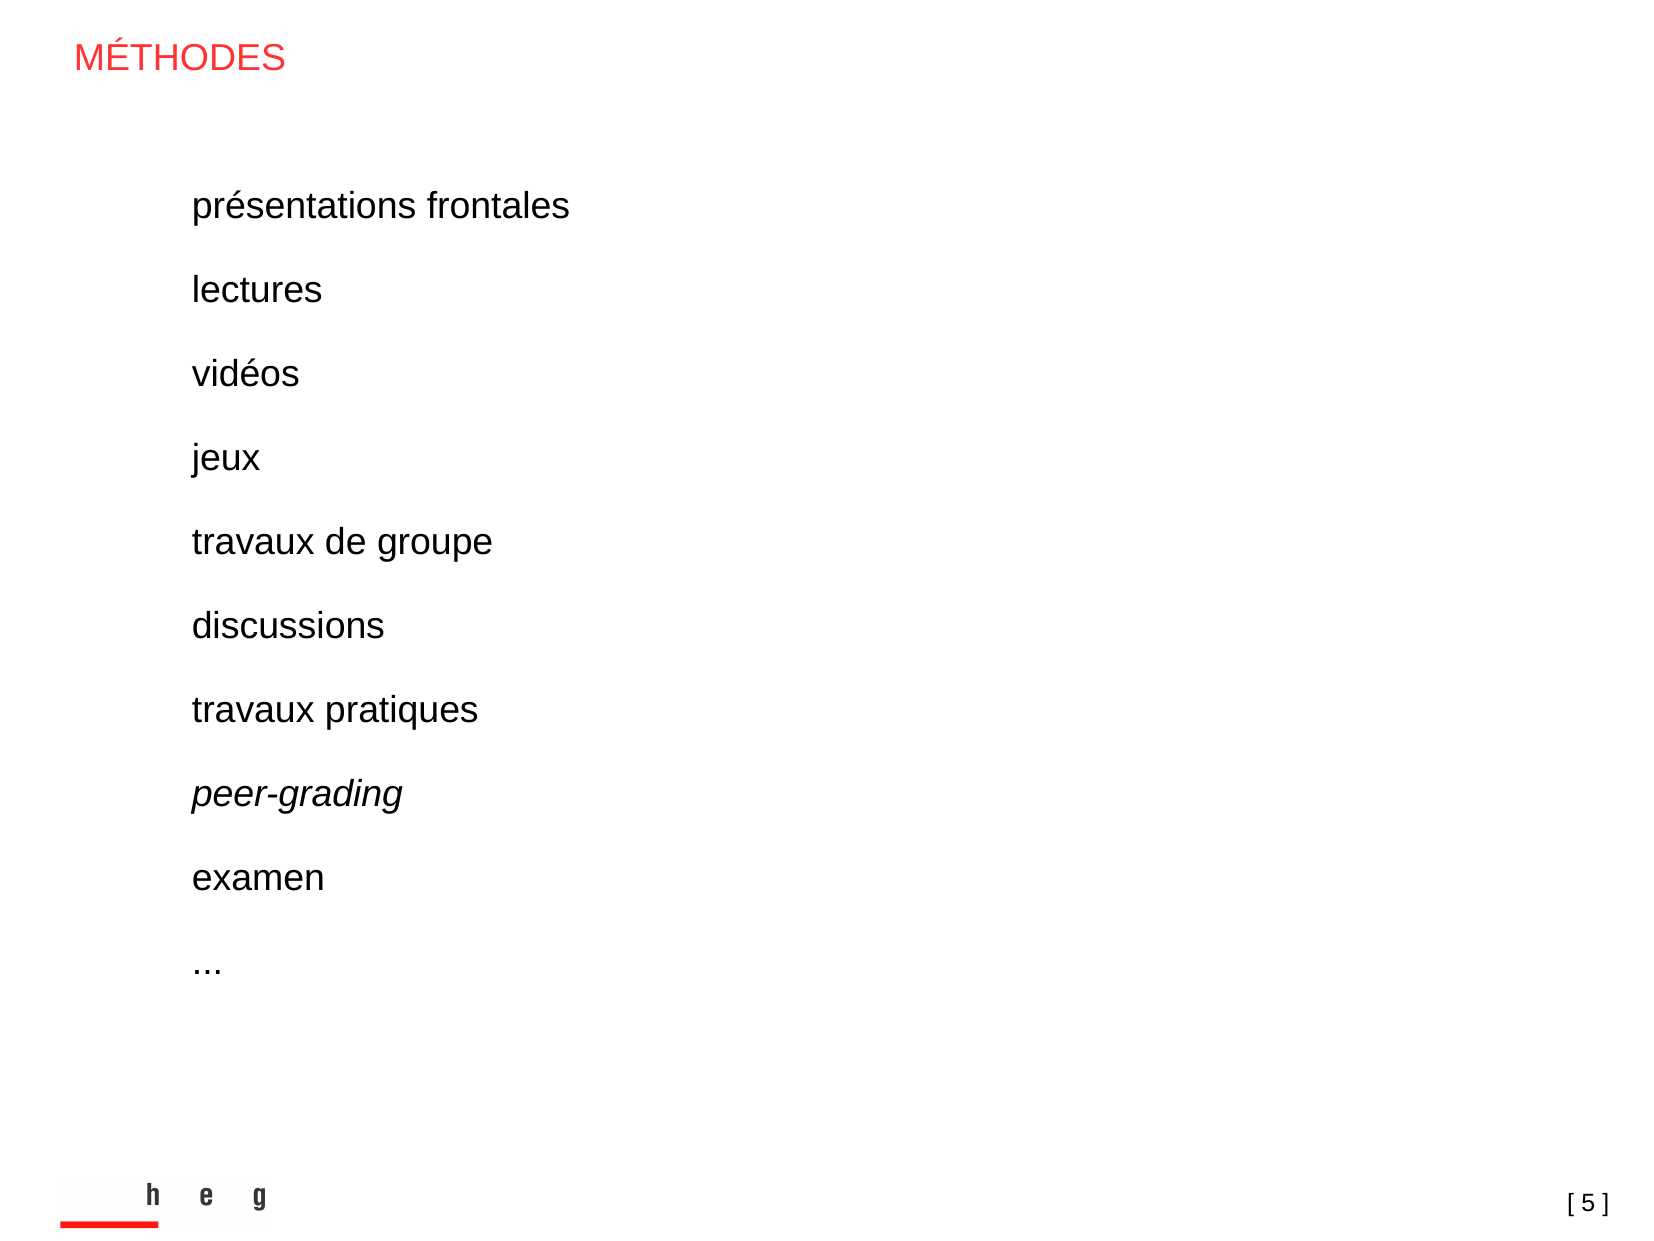

MÉTHODES
	présentations frontales
	lectures
	vidéos
	jeux
	travaux de groupe
	discussions
	travaux pratiques
	peer-grading
	examen
	...